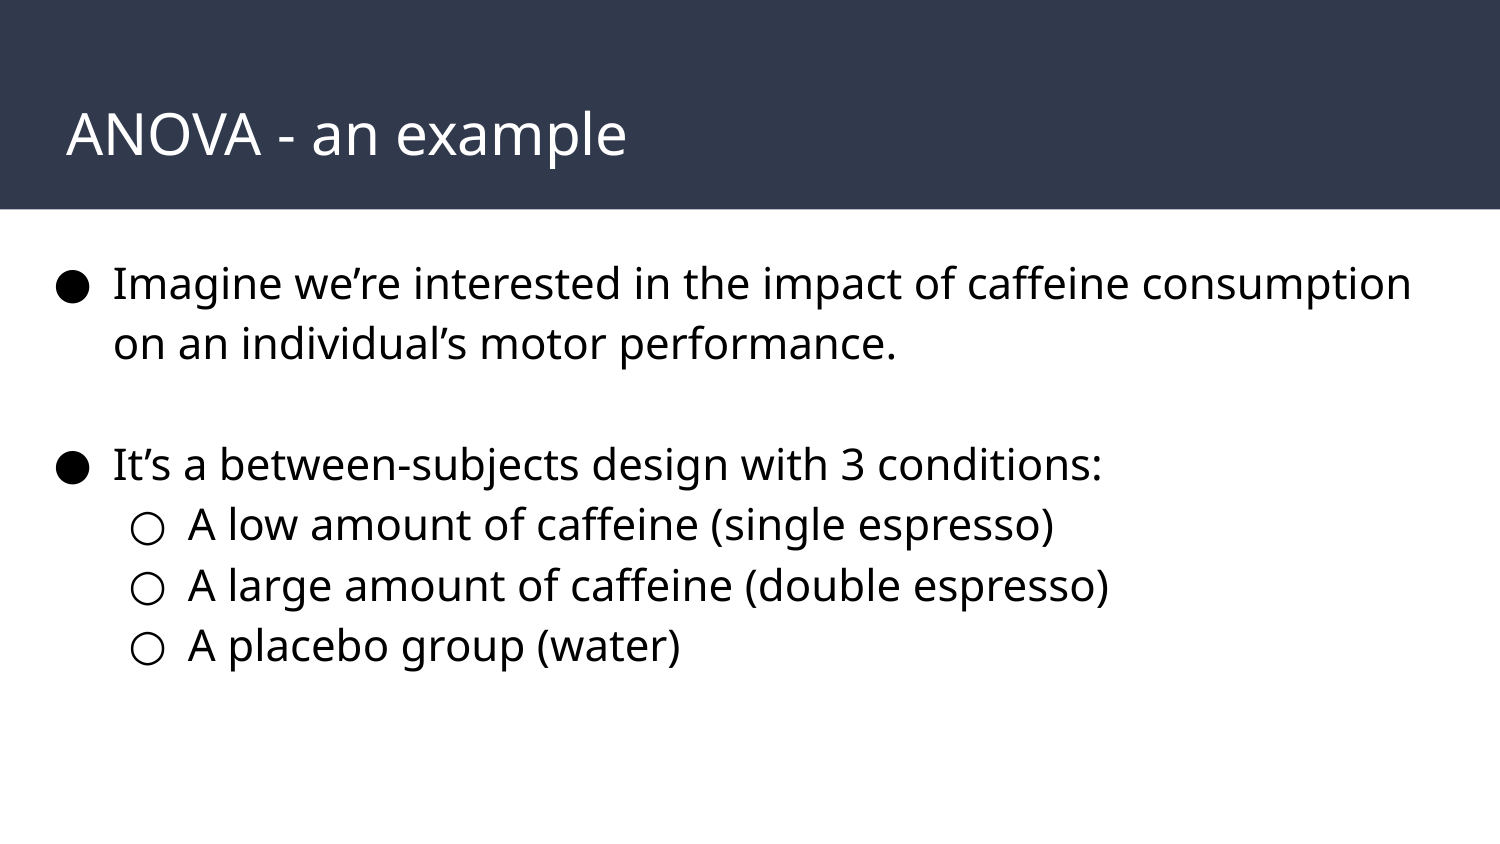

# ANOVA - an example
Imagine we’re interested in the impact of caffeine consumption on an individual’s motor performance.
It’s a between-subjects design with 3 conditions:
A low amount of caffeine (single espresso)
A large amount of caffeine (double espresso)
A placebo group (water)